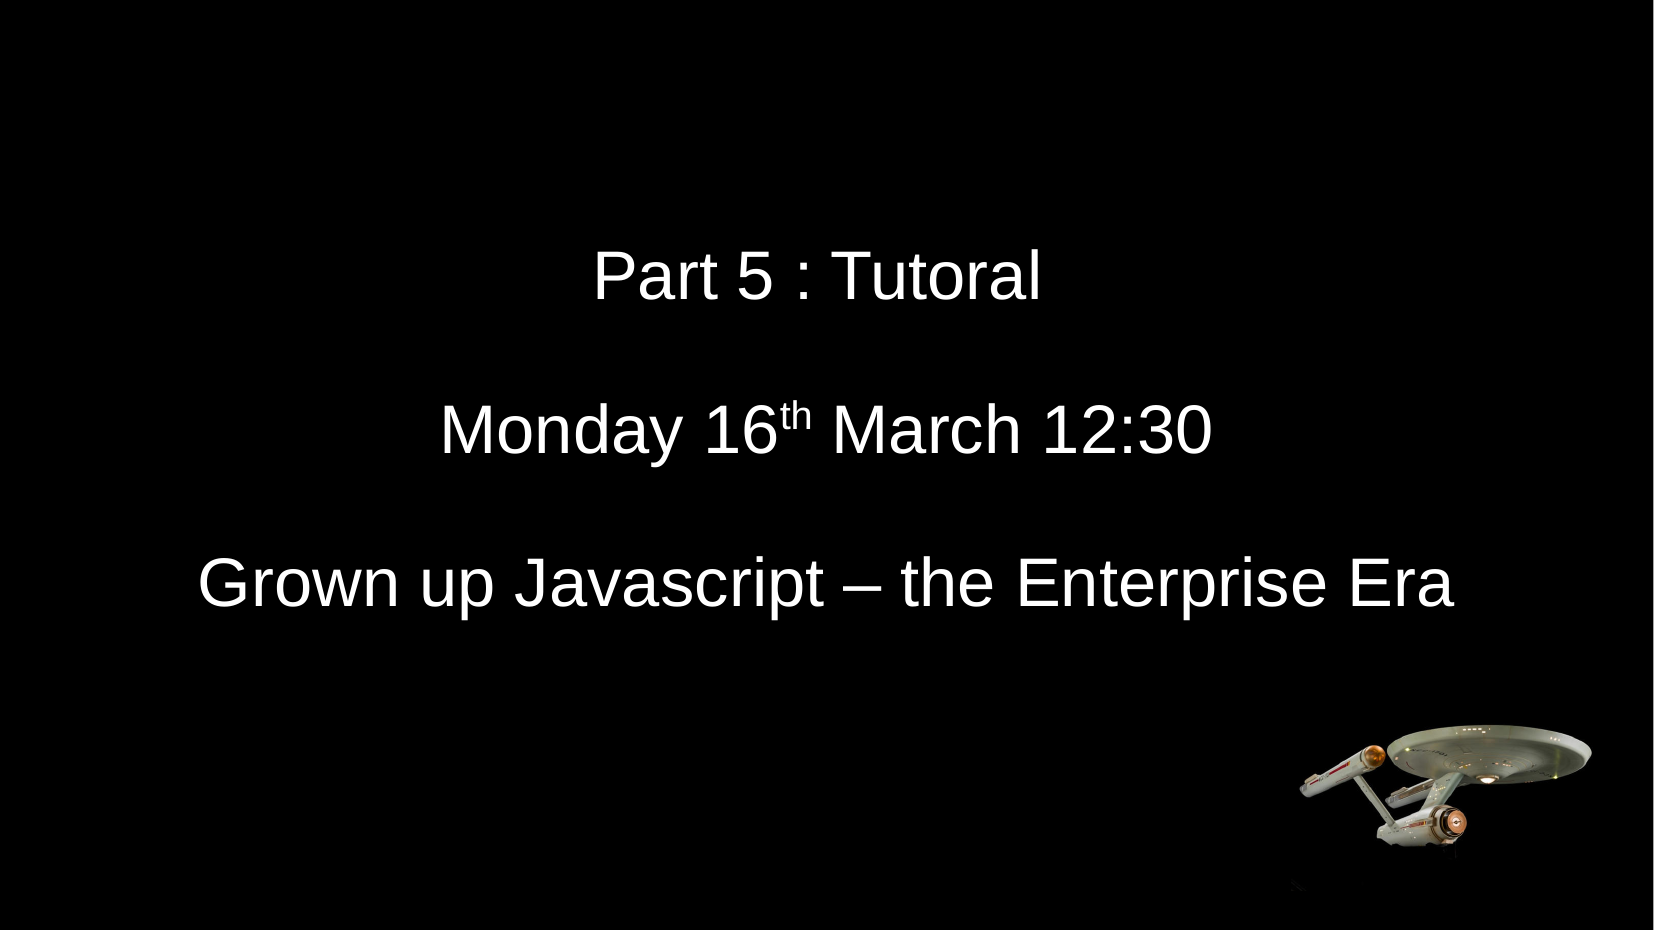

# Part 5 : Tutoral Monday 16th March 12:30 Grown up Javascript – the Enterprise Era